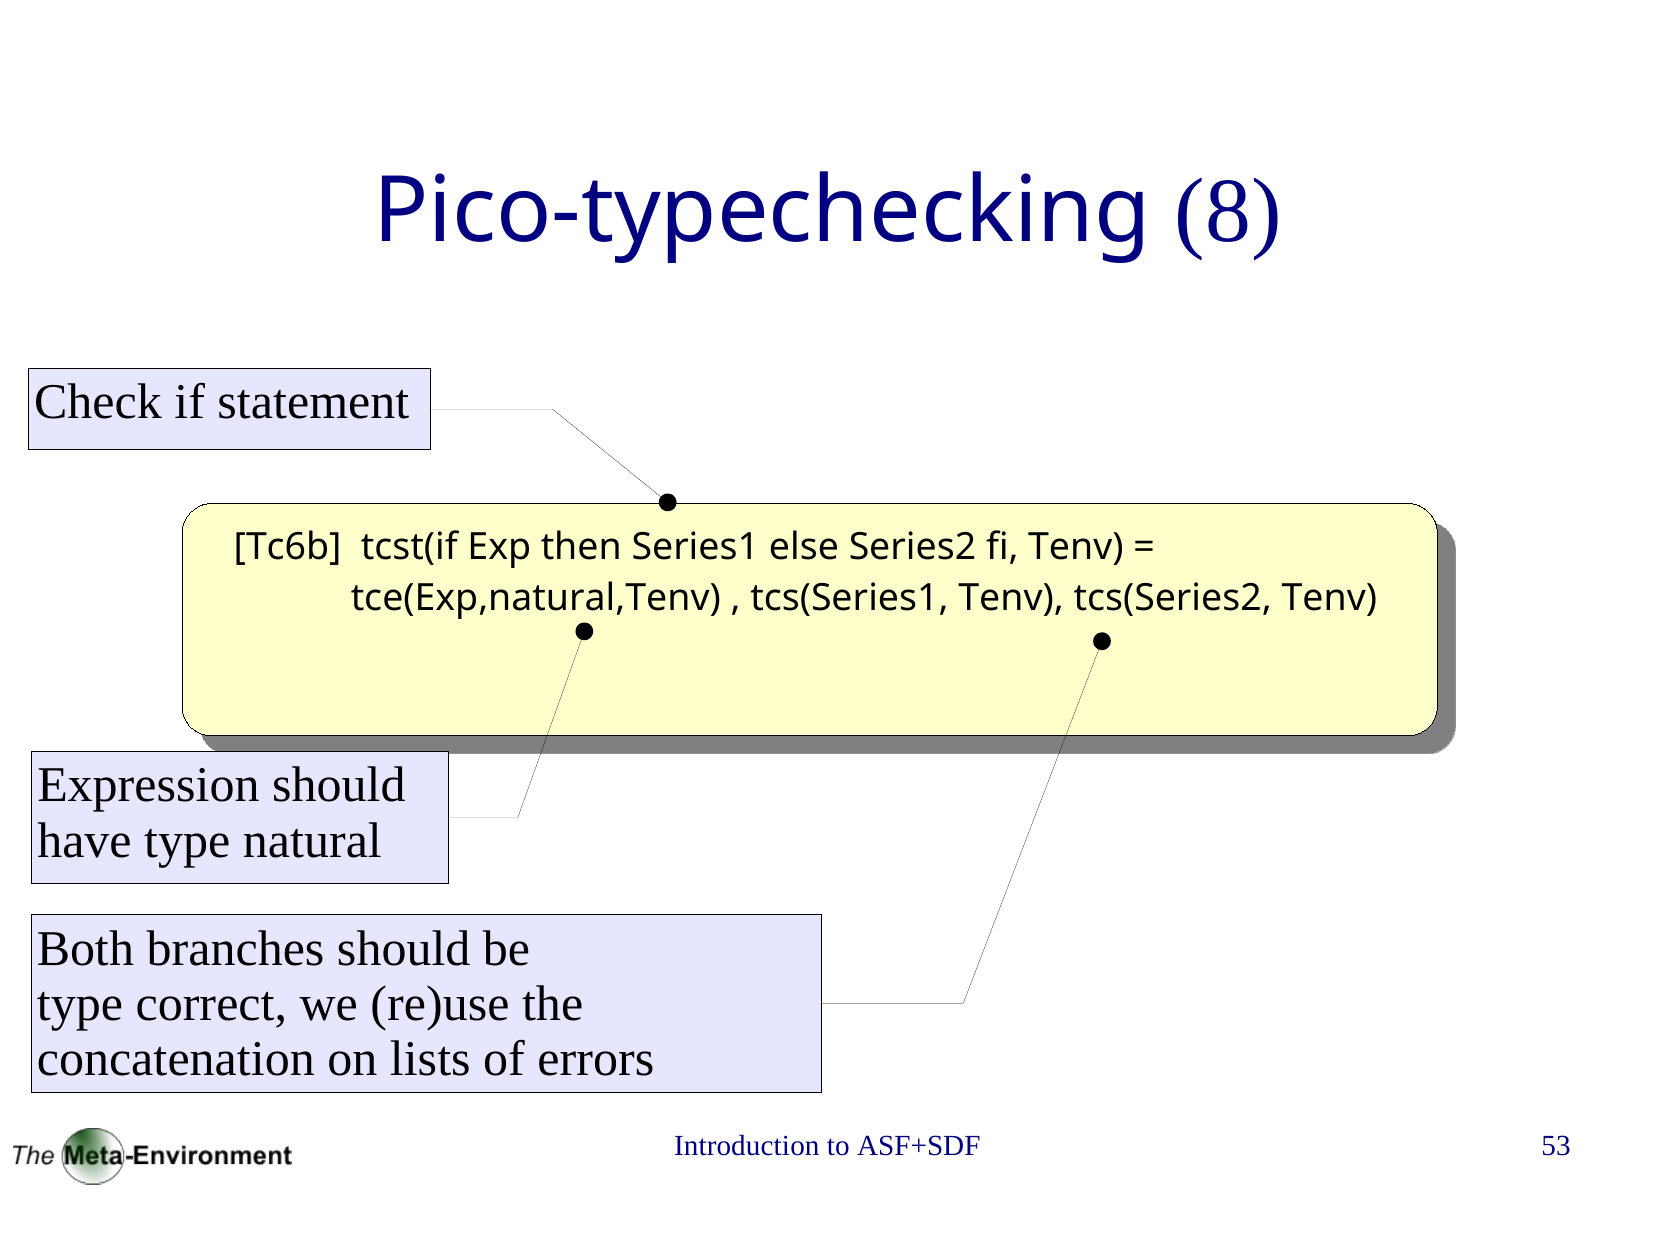

# Pico-typechecking (8)
[Tc6b] tcst(if Exp then Series1 else Series2 fi, Tenv) =
 tce(Exp,natural,Tenv) , tcs(Series1, Tenv), tcs(Series2, Tenv)
53